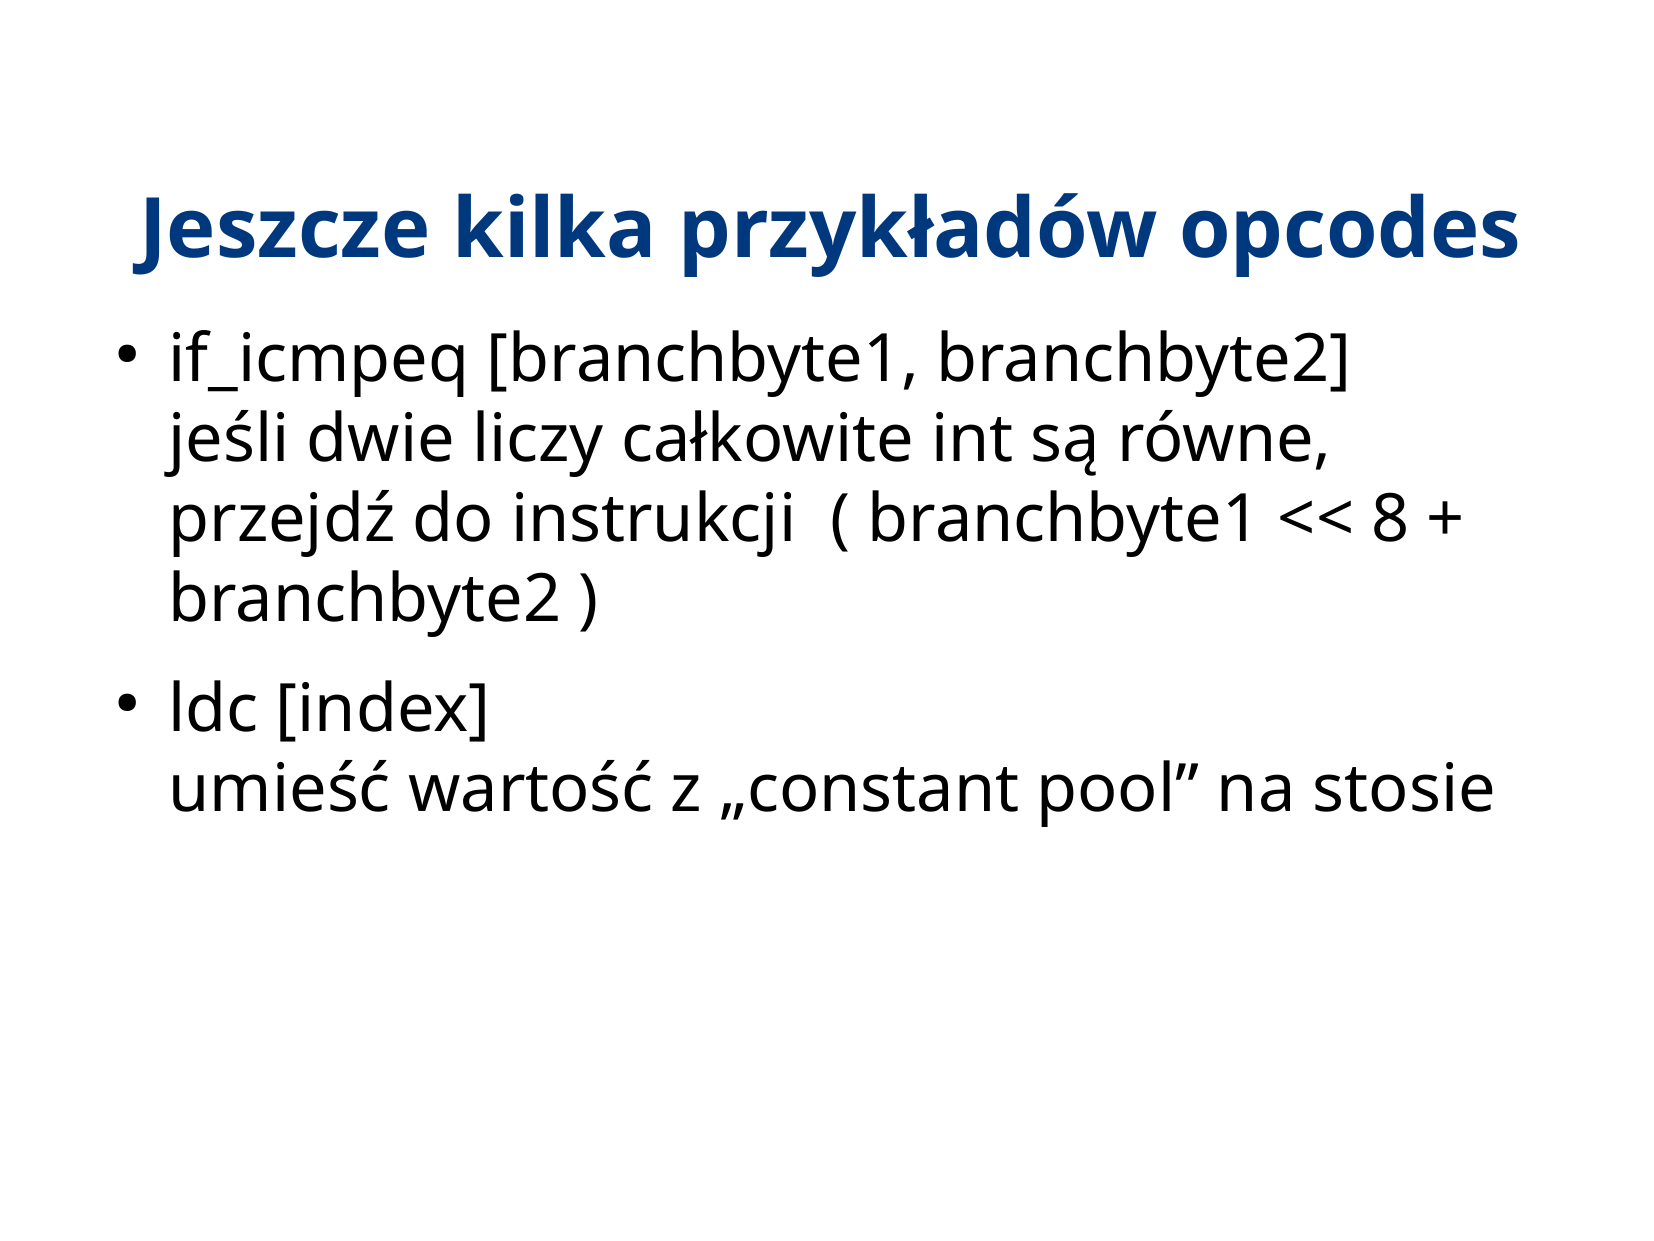

Jeszcze kilka przykładów opcodes
# if_icmpeq [branchbyte1, branchbyte2] jeśli dwie liczy całkowite int są równe, przejdź do instrukcji ( branchbyte1 << 8 + branchbyte2 )
ldc [index]
umieść wartość z „constant pool” na stosie